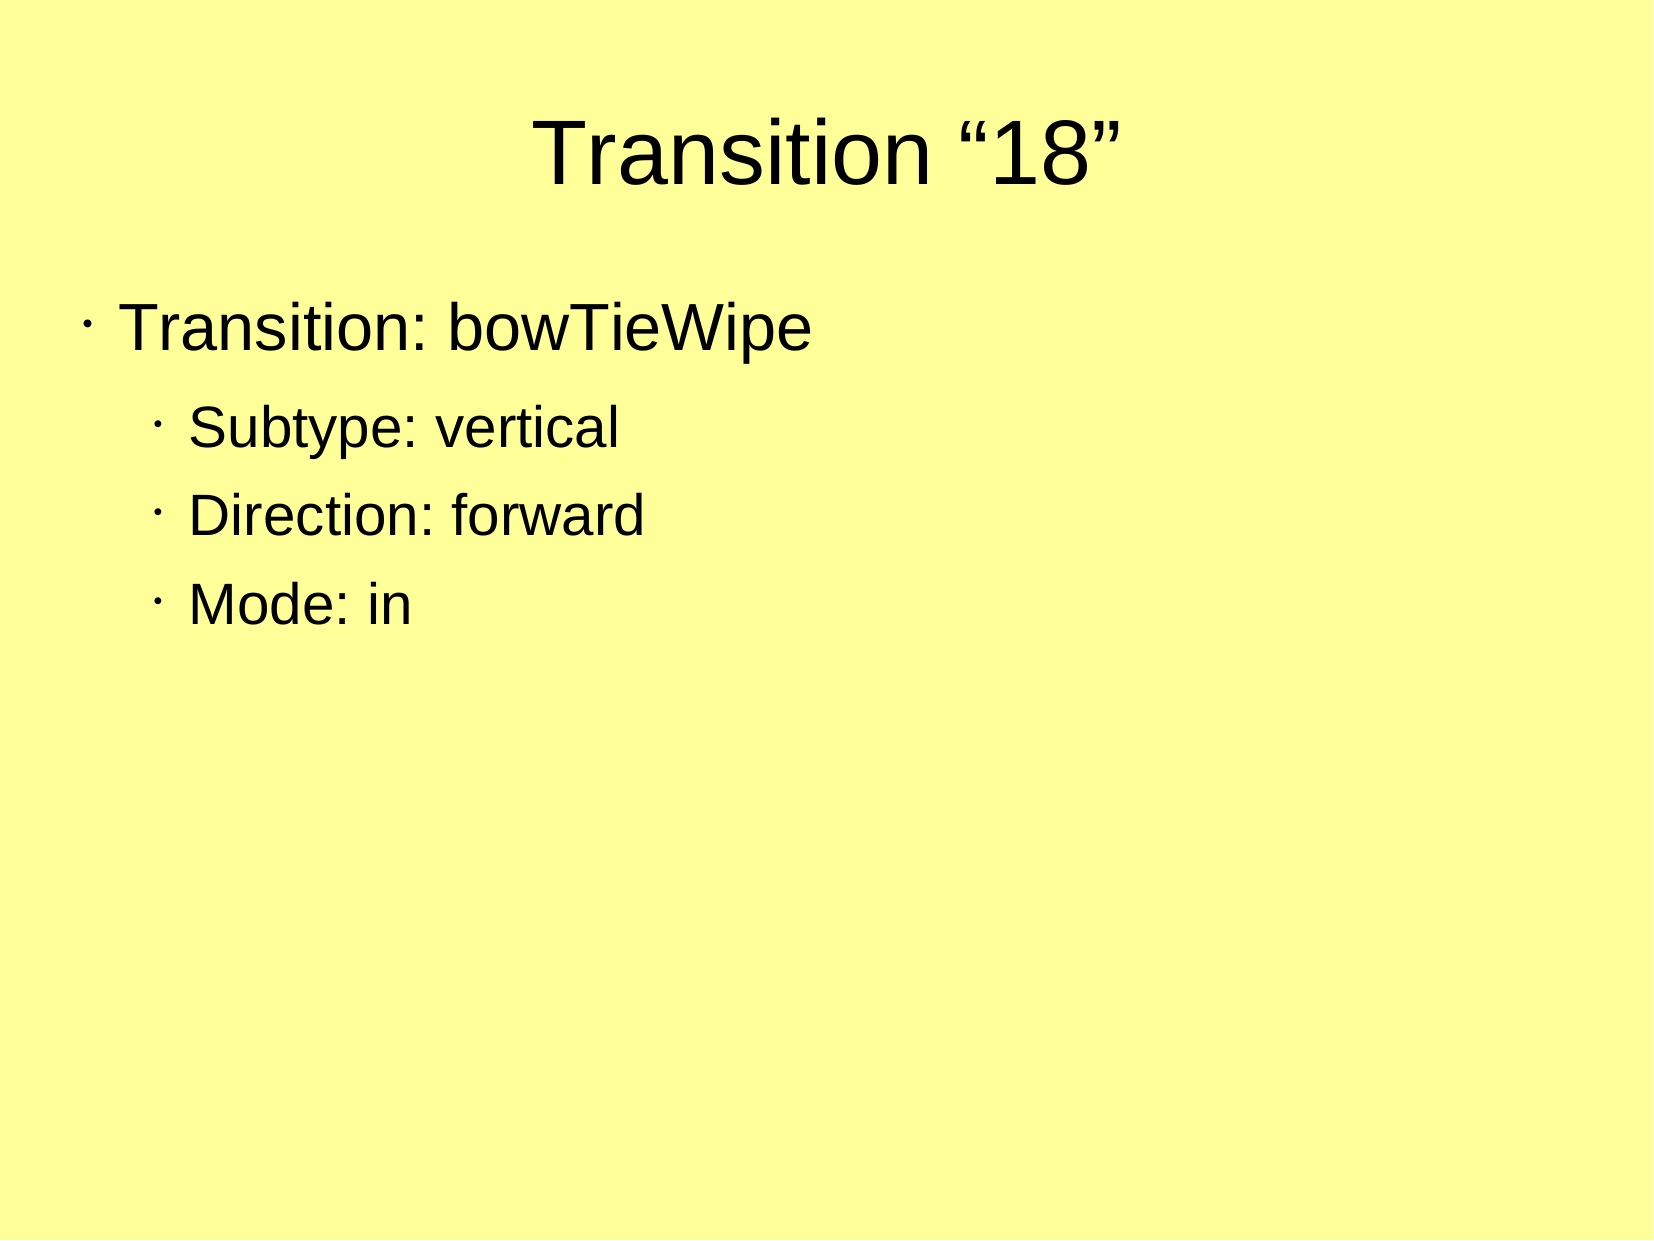

# Transition “18”
Transition: bowTieWipe
Subtype: vertical
Direction: forward
Mode: in